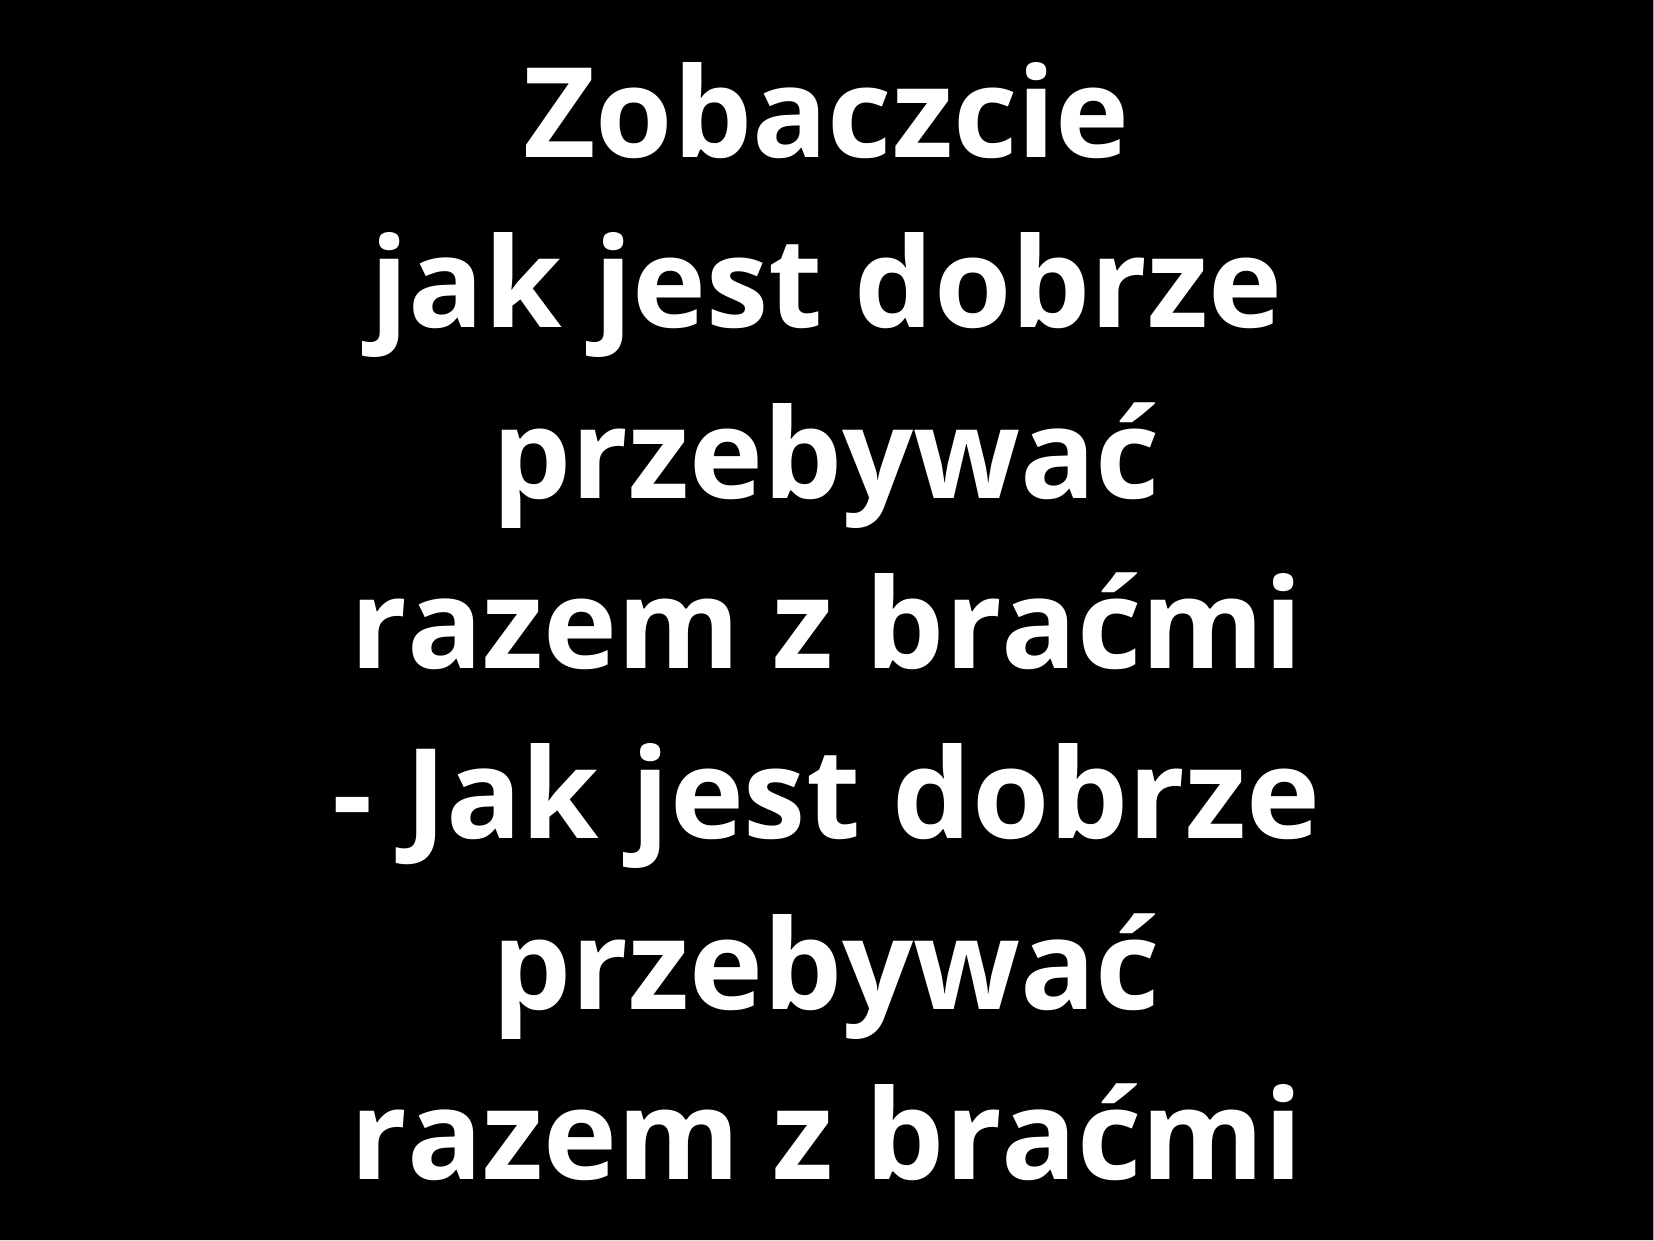

# Zobaczcie jak jest dobrze przebywać razem z braćmi - Jak jest dobrze przebywać razem z braćmi